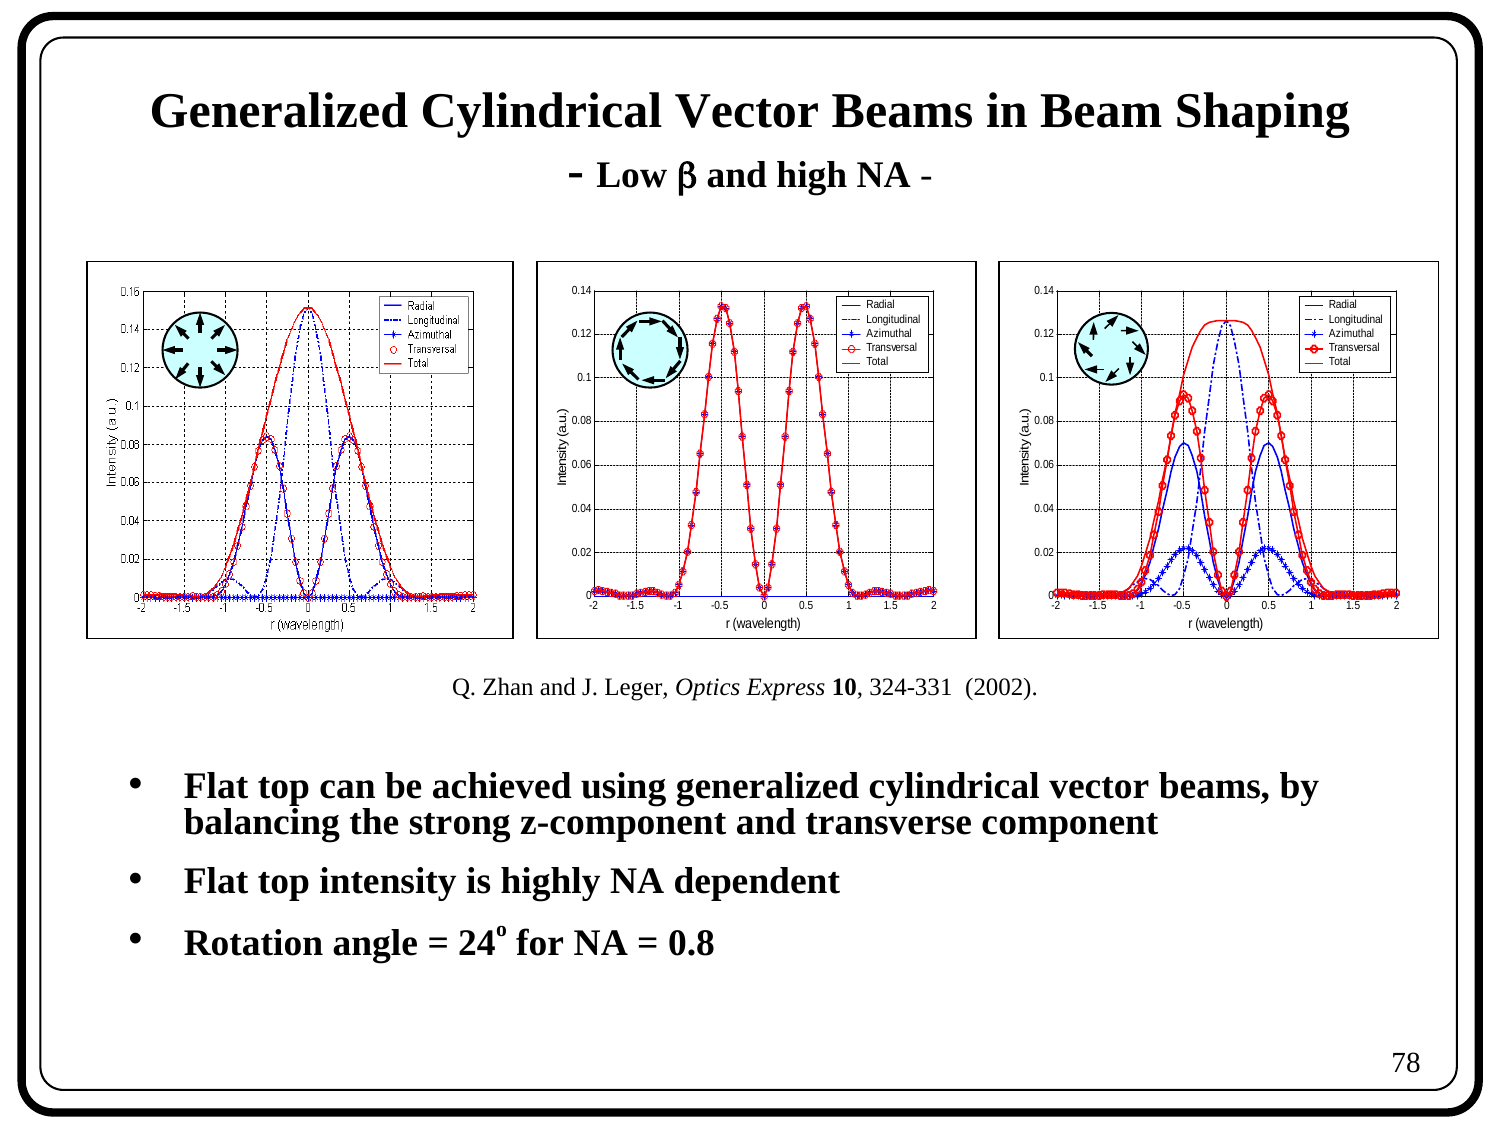

Generalized Cylindrical Vector Beams in Beam Shaping
- Low  and high NA -
Q. Zhan and J. Leger, Optics Express 10, 324-331 (2002).
# Flat top can be achieved using generalized cylindrical vector beams, by balancing the strong z-component and transverse component
Flat top intensity is highly NA dependent
Rotation angle = 24o for NA = 0.8